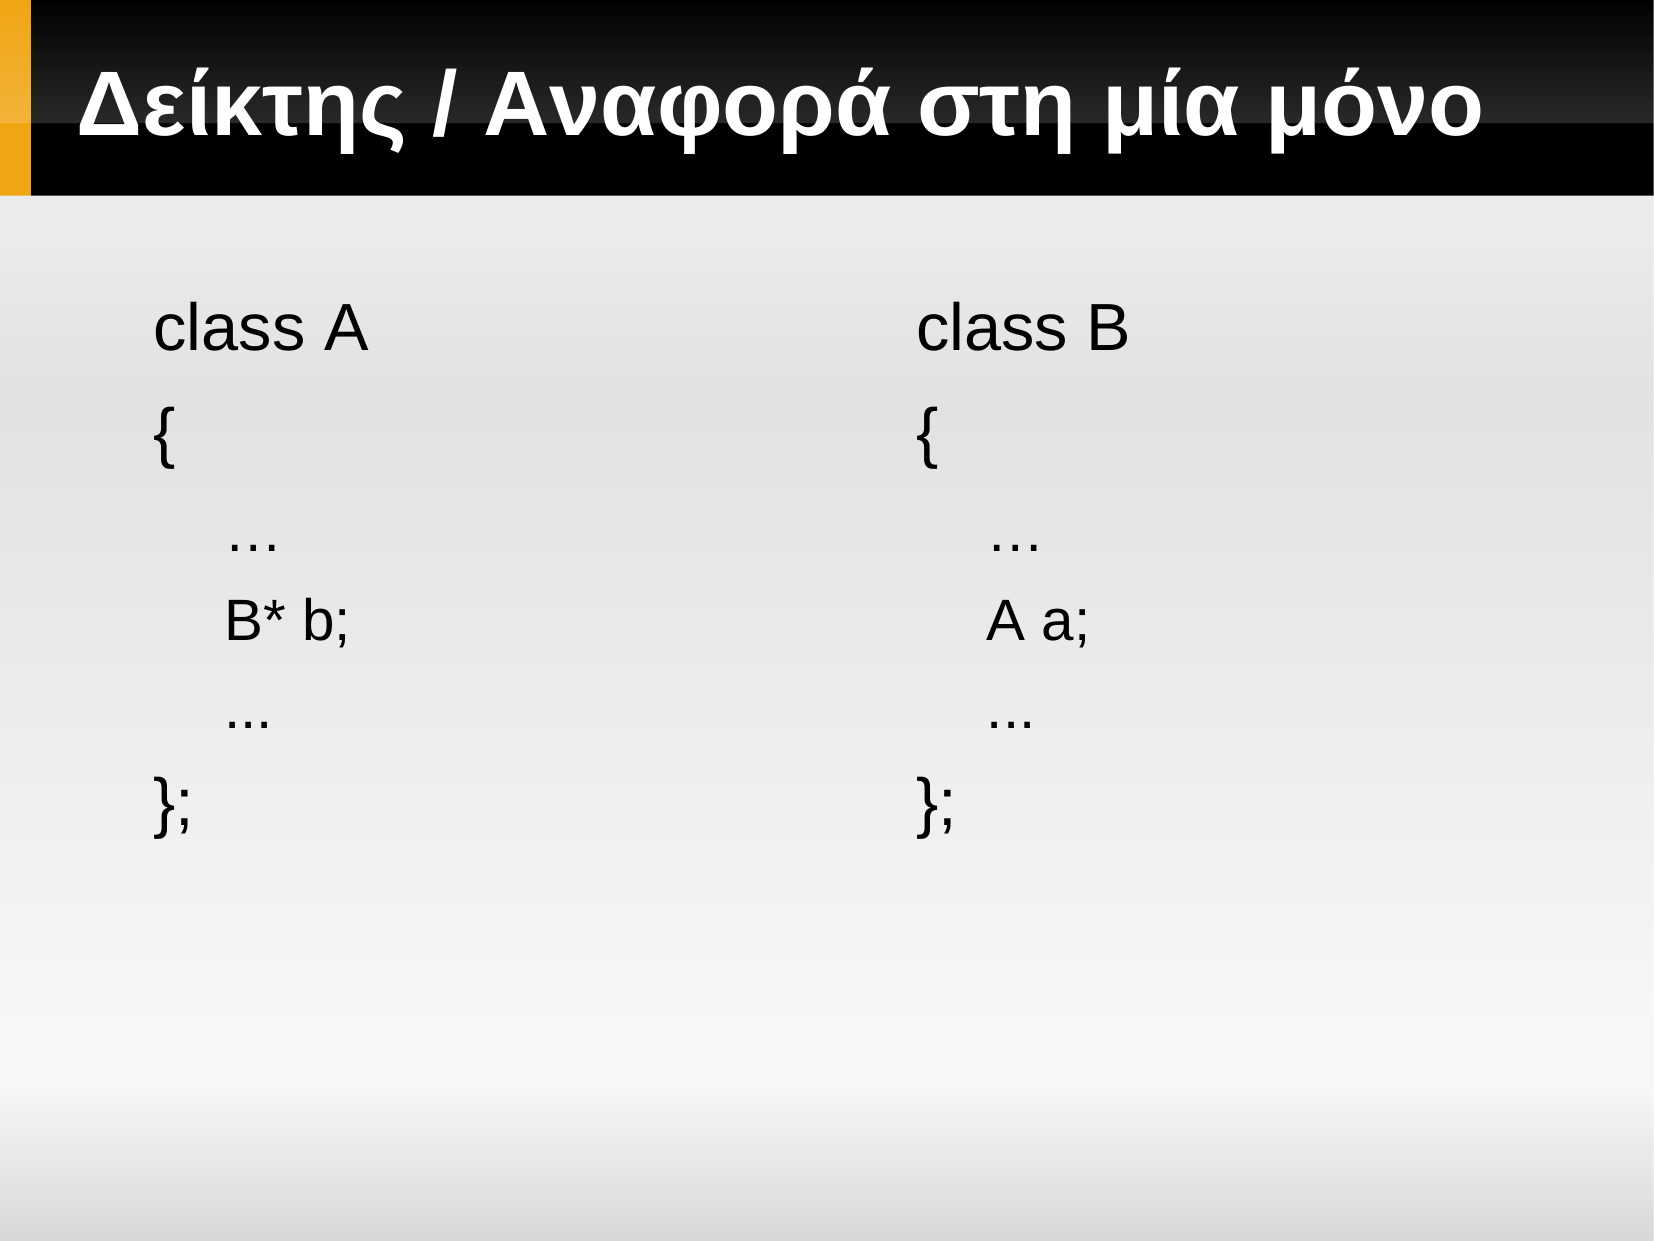

# Δείκτης / Αναφορά στη μία μόνο
class A
{
…
B* b;
...
};
class B
{
…
A a;
...
};